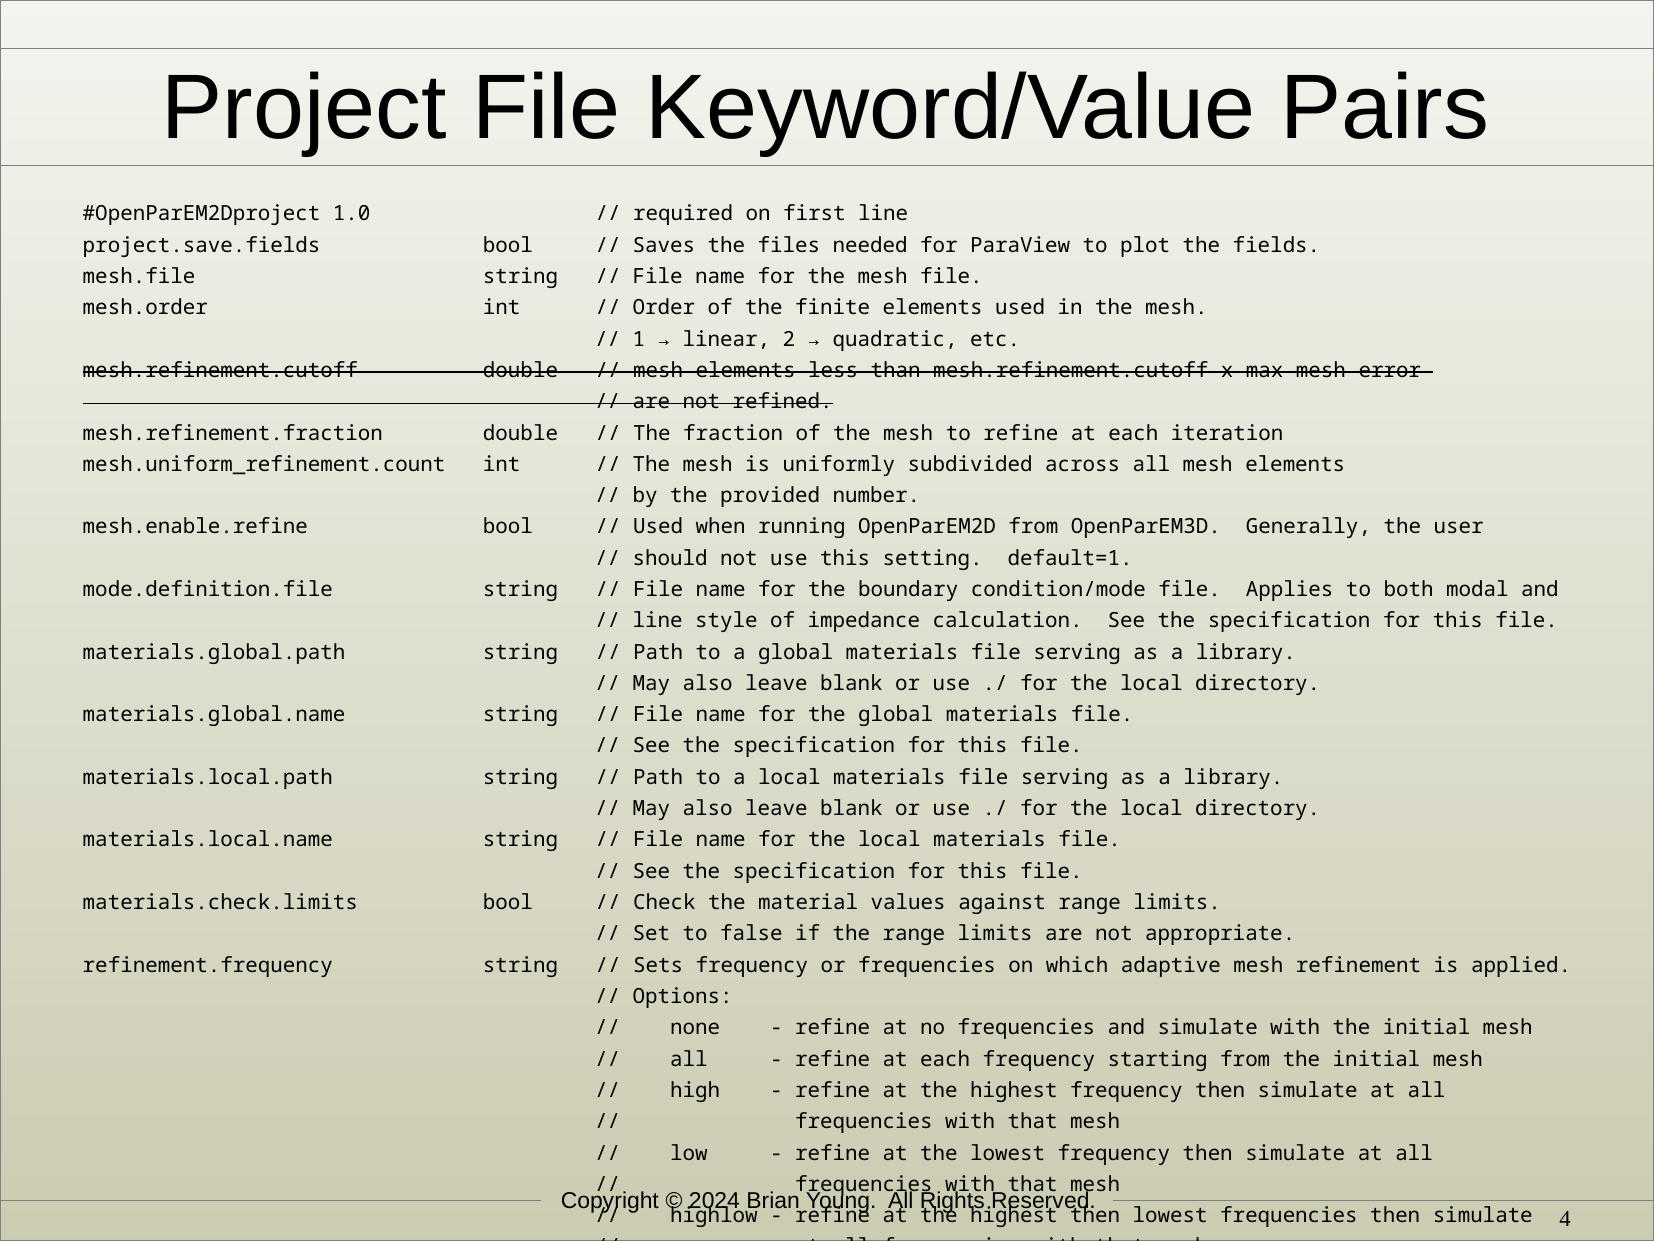

# Project File Keyword/Value Pairs
#OpenParEM2Dproject 1.0 // required on first line
project.save.fields bool // Saves the files needed for ParaView to plot the fields.
mesh.file string // File name for the mesh file.
mesh.order int // Order of the finite elements used in the mesh.
 // 1 → linear, 2 → quadratic, etc.
mesh.refinement.cutoff double // mesh elements less than mesh.refinement.cutoff x max mesh error
 // are not refined.
mesh.refinement.fraction double // The fraction of the mesh to refine at each iteration
mesh.uniform_refinement.count int // The mesh is uniformly subdivided across all mesh elements
 // by the provided number.
mesh.enable.refine bool // Used when running OpenParEM2D from OpenParEM3D. Generally, the user
 // should not use this setting. default=1.
mode.definition.file string // File name for the boundary condition/mode file. Applies to both modal and
 // line style of impedance calculation. See the specification for this file.
materials.global.path string // Path to a global materials file serving as a library.
 // May also leave blank or use ./ for the local directory.
materials.global.name string // File name for the global materials file.
 // See the specification for this file.
materials.local.path string // Path to a local materials file serving as a library.
 // May also leave blank or use ./ for the local directory.
materials.local.name string // File name for the local materials file.
 // See the specification for this file.
materials.check.limits bool // Check the material values against range limits.
 // Set to false if the range limits are not appropriate.
refinement.frequency string // Sets frequency or frequencies on which adaptive mesh refinement is applied.
 // Options:
 // none - refine at no frequencies and simulate with the initial mesh
 // all - refine at each frequency starting from the initial mesh
 // high - refine at the highest frequency then simulate at all
 // frequencies with that mesh
 // low - refine at the lowest frequency then simulate at all
 // frequencies with that mesh
 // highlow - refine at the highest then lowest frequencies then simulate
 // at all frequencies with that mesh
 // lowhigh - refine at the lowest then highest frequencies then simulate
 // at all frequencies with that mesh
 // plan - refine at the frequencies marked in the frequency plan then
 // simulate at all frequencies with that mesh
4